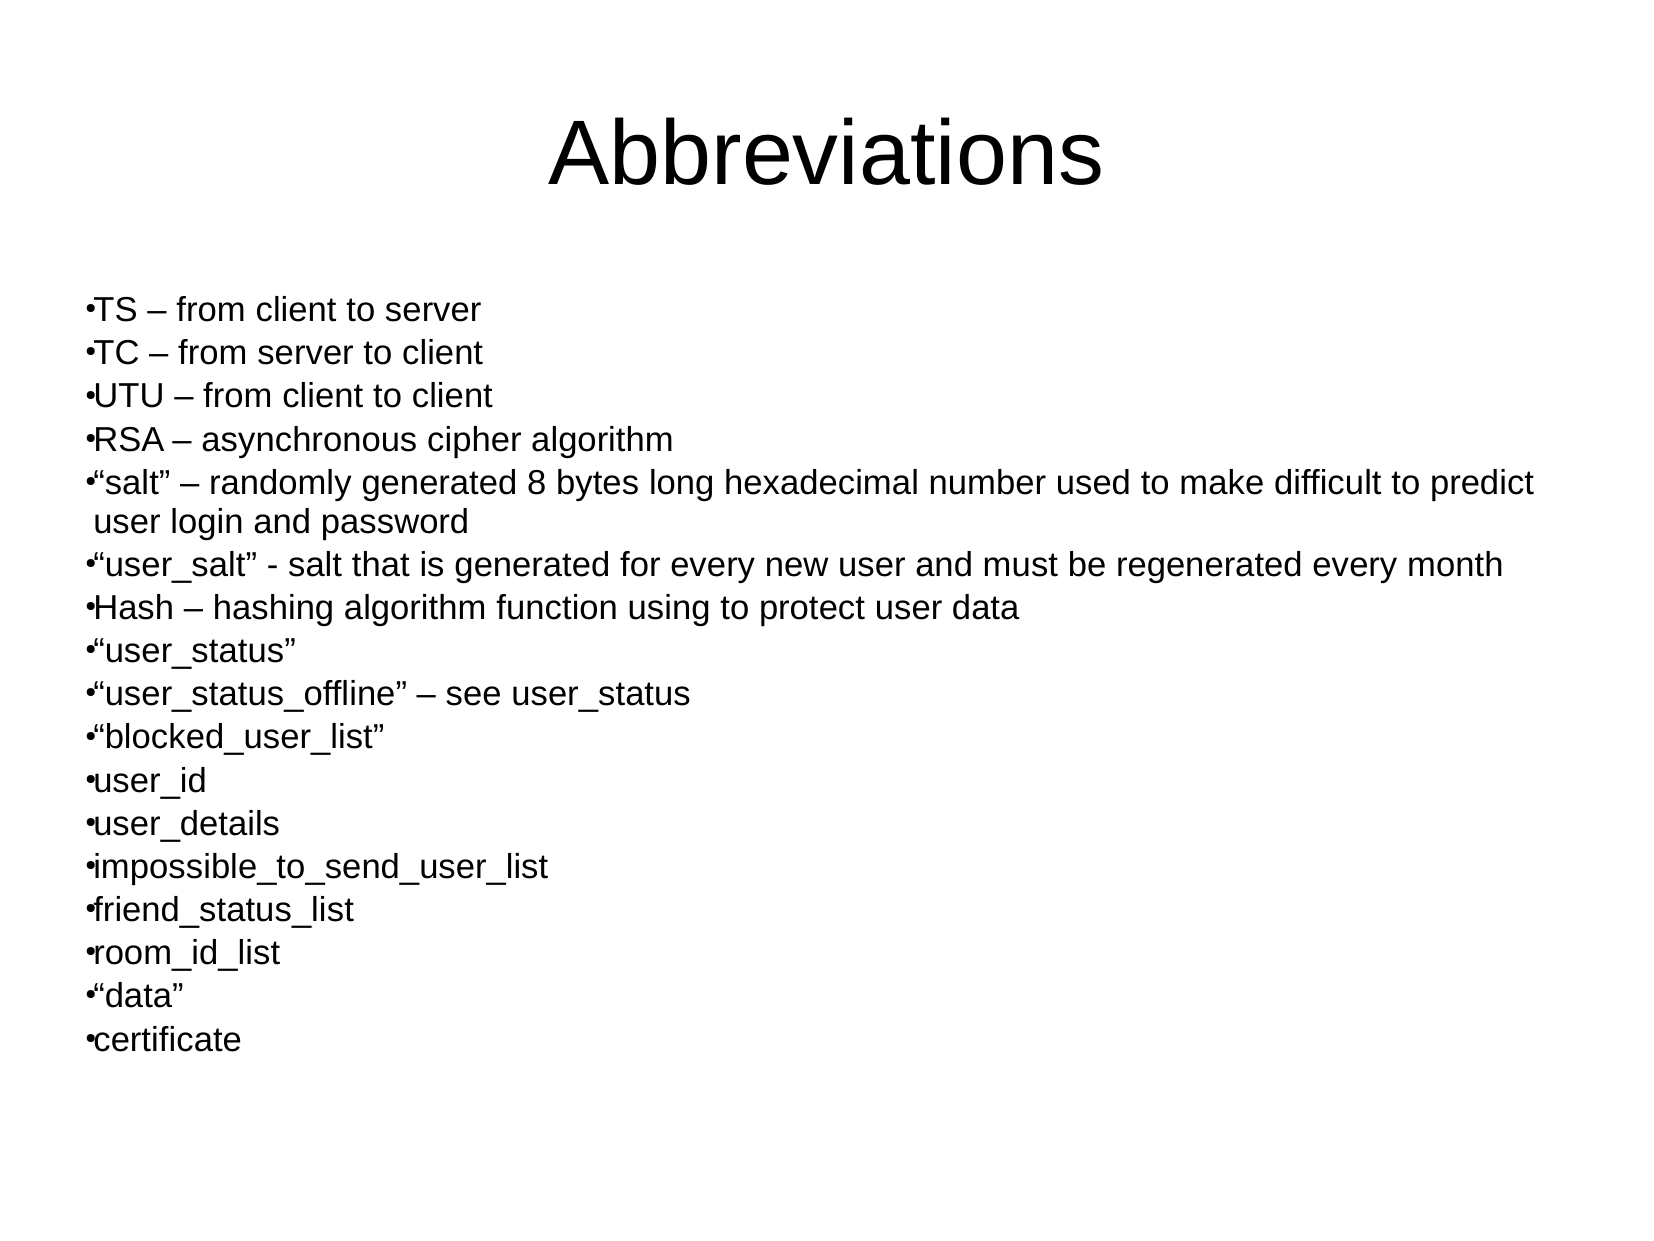

# Abbreviations
TS – from client to server
TC – from server to client
UTU – from client to client
RSA – asynchronous cipher algorithm
“salt” – randomly generated 8 bytes long hexadecimal number used to make difficult to predict user login and password
“user_salt” - salt that is generated for every new user and must be regenerated every month
Hash – hashing algorithm function using to protect user data
“user_status”
“user_status_offline” – see user_status
“blocked_user_list”
user_id
user_details
impossible_to_send_user_list
friend_status_list
room_id_list
“data”
certificate